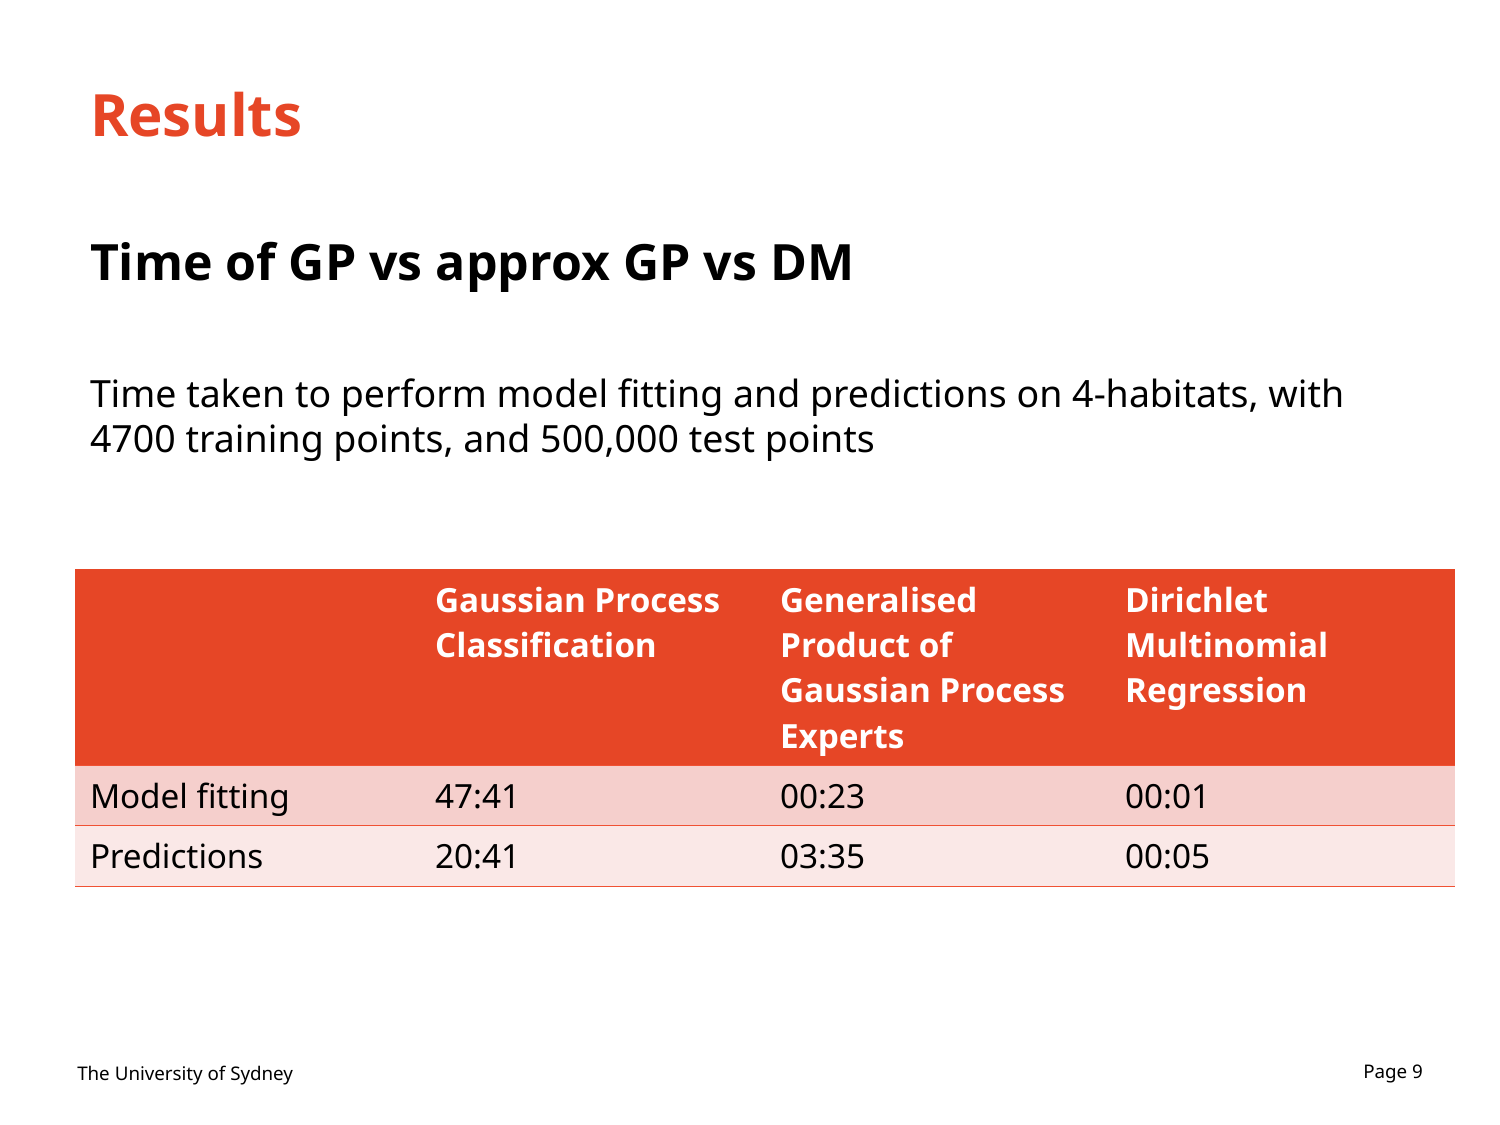

# Results
Time of GP vs approx GP vs DM
Time taken to perform model fitting and predictions on 4-habitats, with 4700 training points, and 500,000 test points
| | Gaussian Process Classification | Generalised Product of Gaussian Process Experts | Dirichlet Multinomial Regression |
| --- | --- | --- | --- |
| Model fitting | 47:41 | 00:23 | 00:01 |
| Predictions | 20:41 | 03:35 | 00:05 |